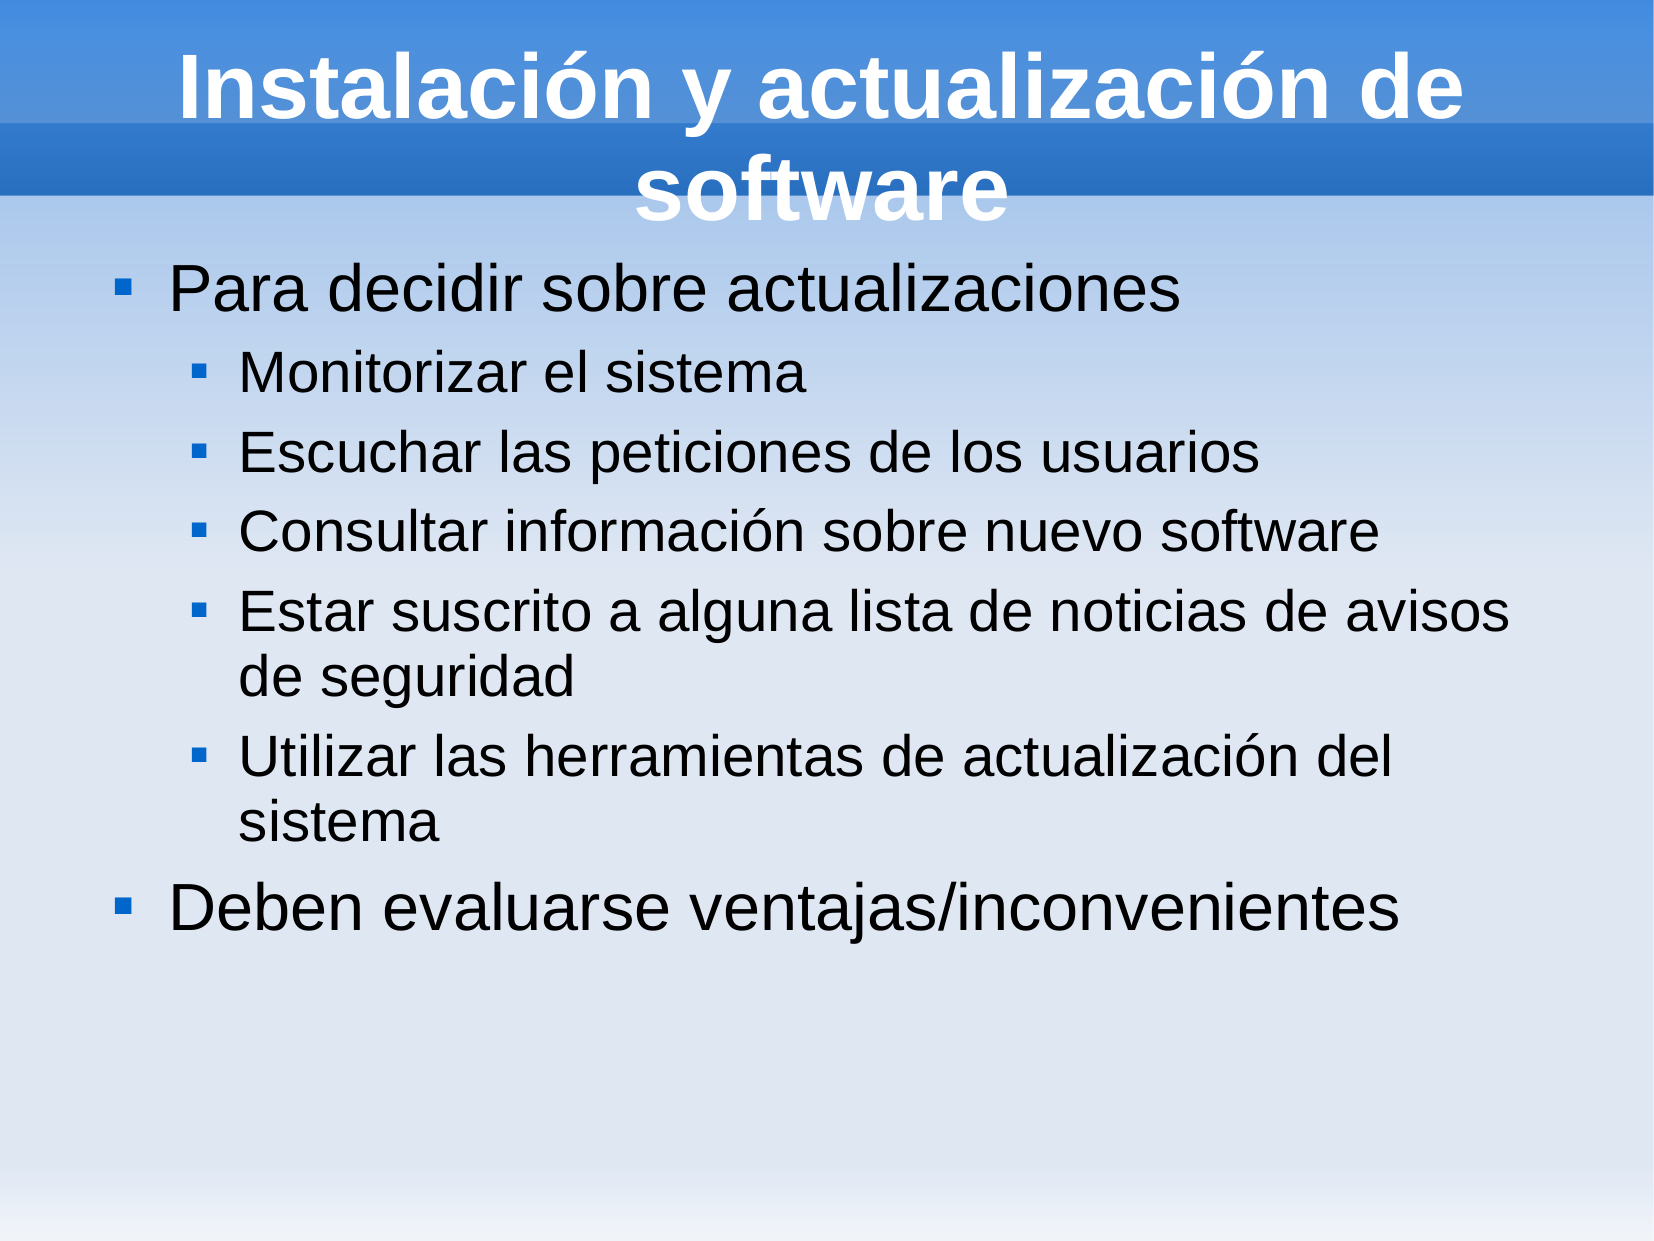

# Instalación y actualización de software
Para decidir sobre actualizaciones
Monitorizar el sistema
Escuchar las peticiones de los usuarios
Consultar información sobre nuevo software
Estar suscrito a alguna lista de noticias de avisos de seguridad
Utilizar las herramientas de actualización del sistema
Deben evaluarse ventajas/inconvenientes